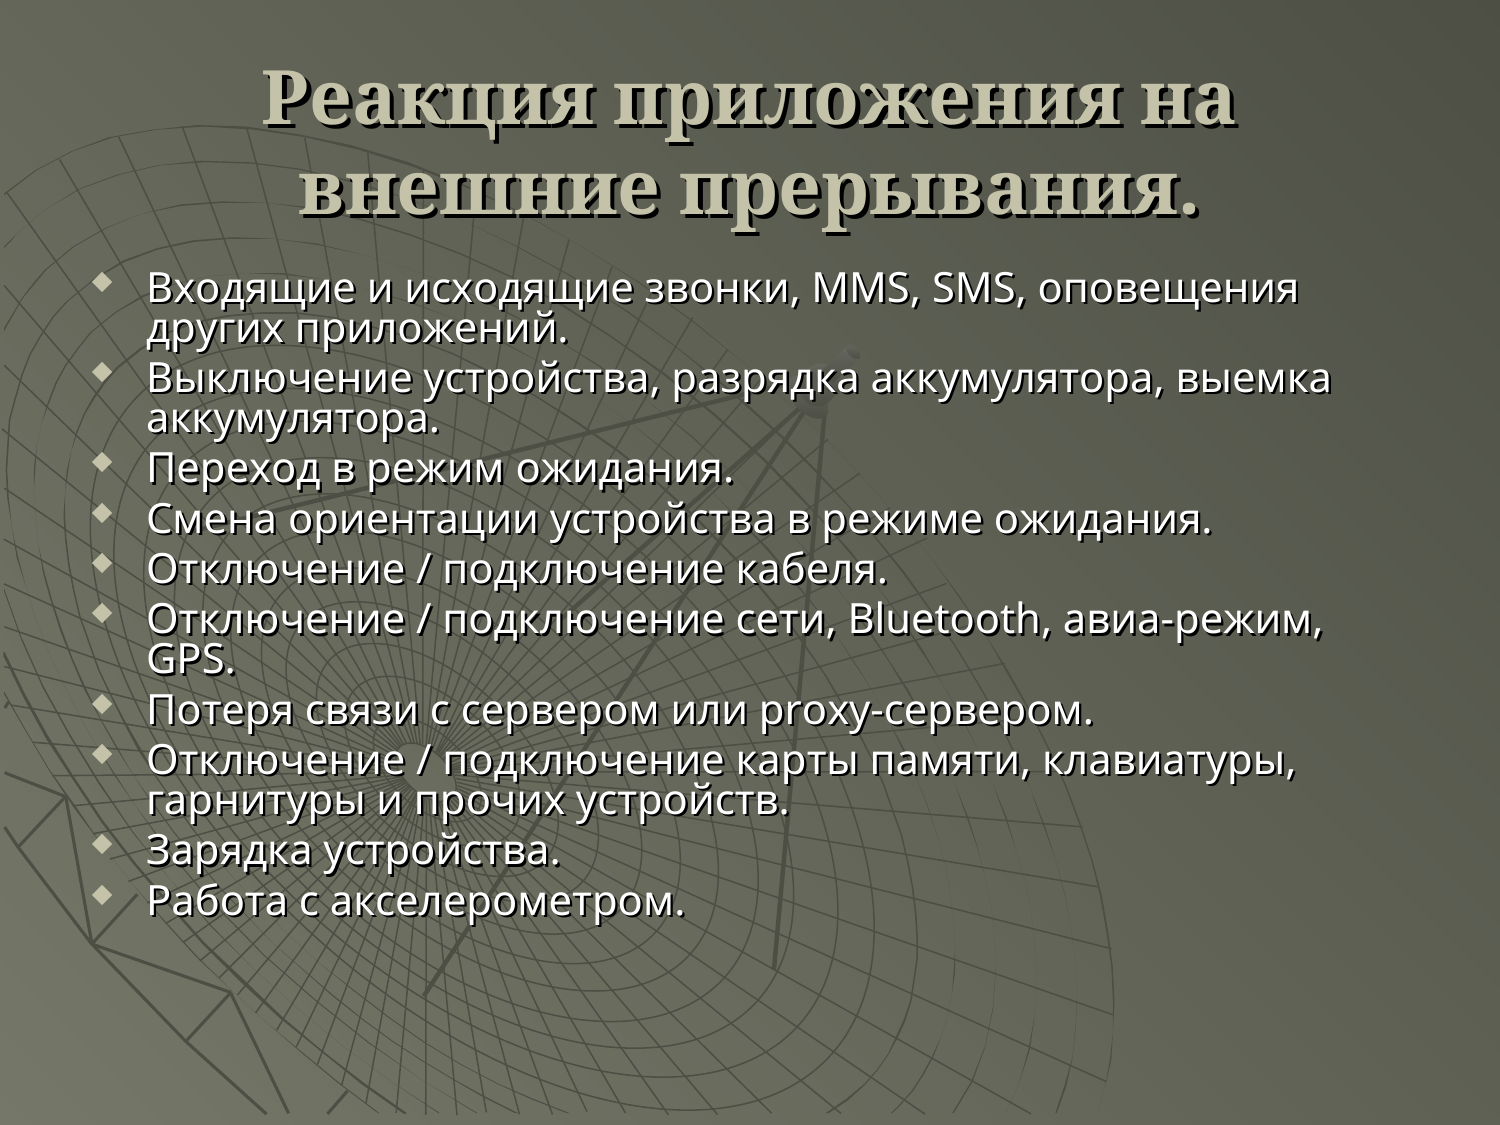

# Реакция приложения на внешние прерывания.
Входящие и исходящие звонки, MMS, SMS, оповещения других приложений.
Выключение устройства, разрядка аккумулятора, выемка аккумулятора.
Переход в режим ожидания.
Смена ориентации устройства в режиме ожидания.
Отключение / подключение кабеля.
Отключение / подключение сети, Bluetooth, авиа-режим, GPS.
Потеря связи с сервером или proxy-сервером.
Отключение / подключение карты памяти, клавиатуры, гарнитуры и прочих устройств.
Зарядка устройства.
Работа с акселерометром.